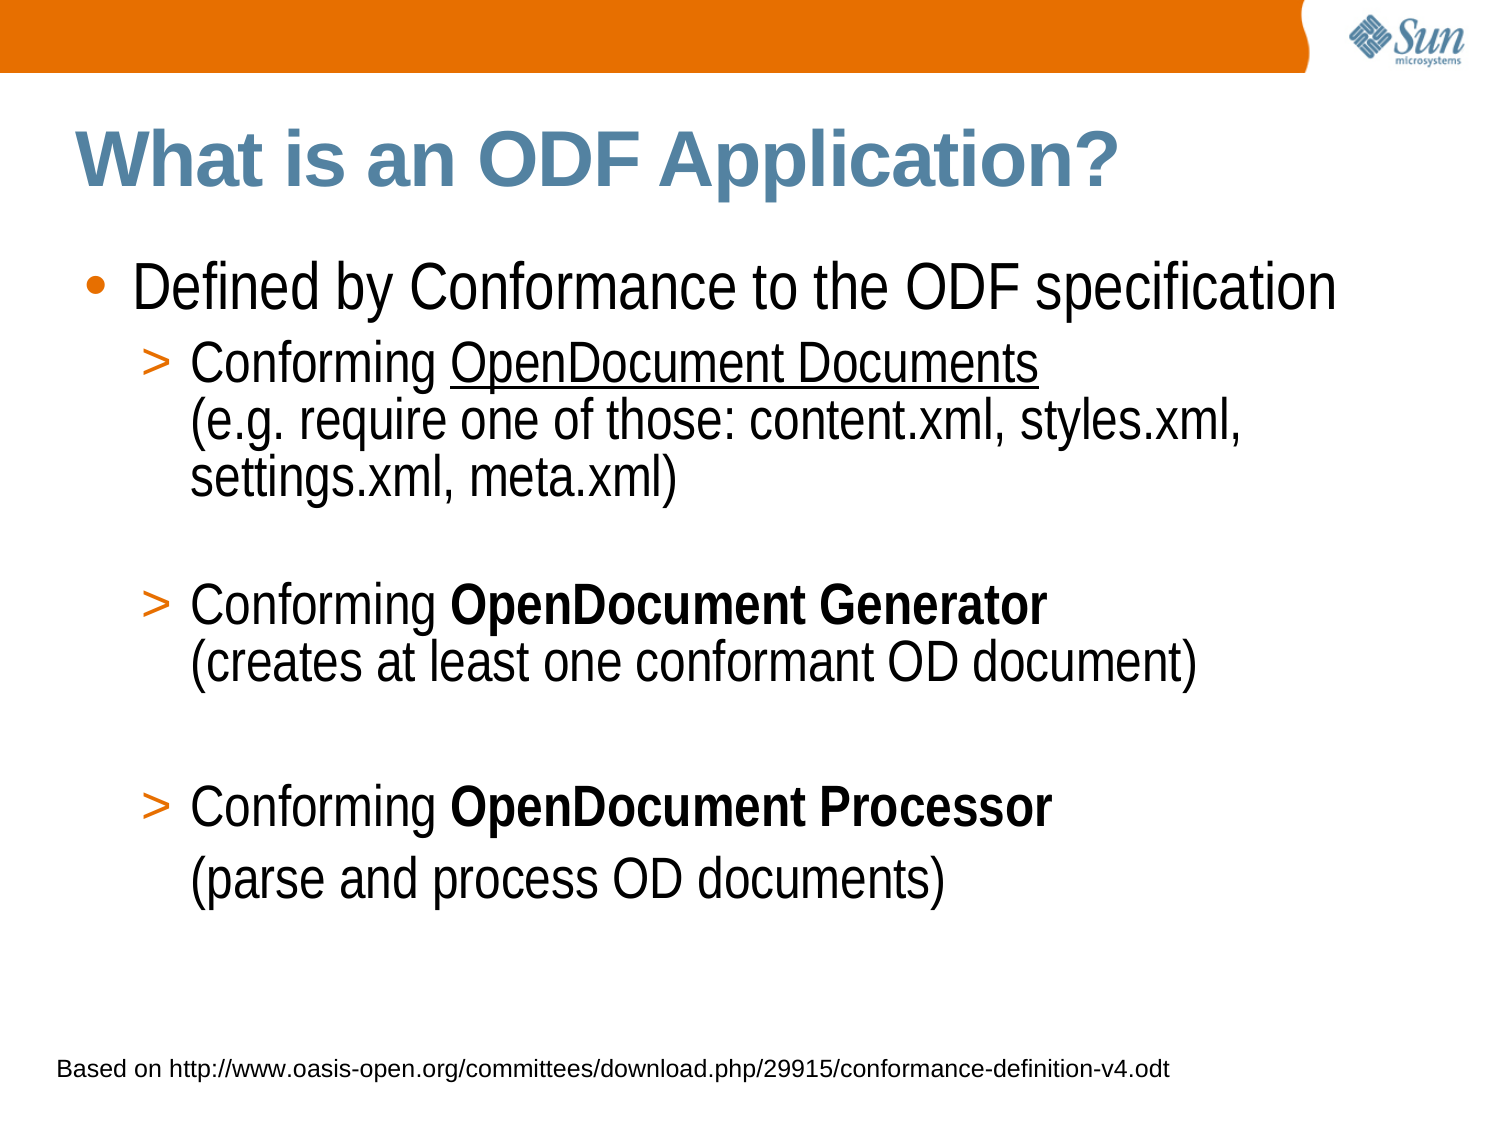

# What is an ODF Application?
Defined by Conformance to the ODF specification
Conforming OpenDocument Documents
(e.g. require one of those: content.xml, styles.xml, settings.xml, meta.xml)
Conforming OpenDocument Generator
(creates at least one conformant OD document)
Conforming OpenDocument Processor
(parse and process OD documents)
Based on http://www.oasis-open.org/committees/download.php/29915/conformance-definition-v4.odt